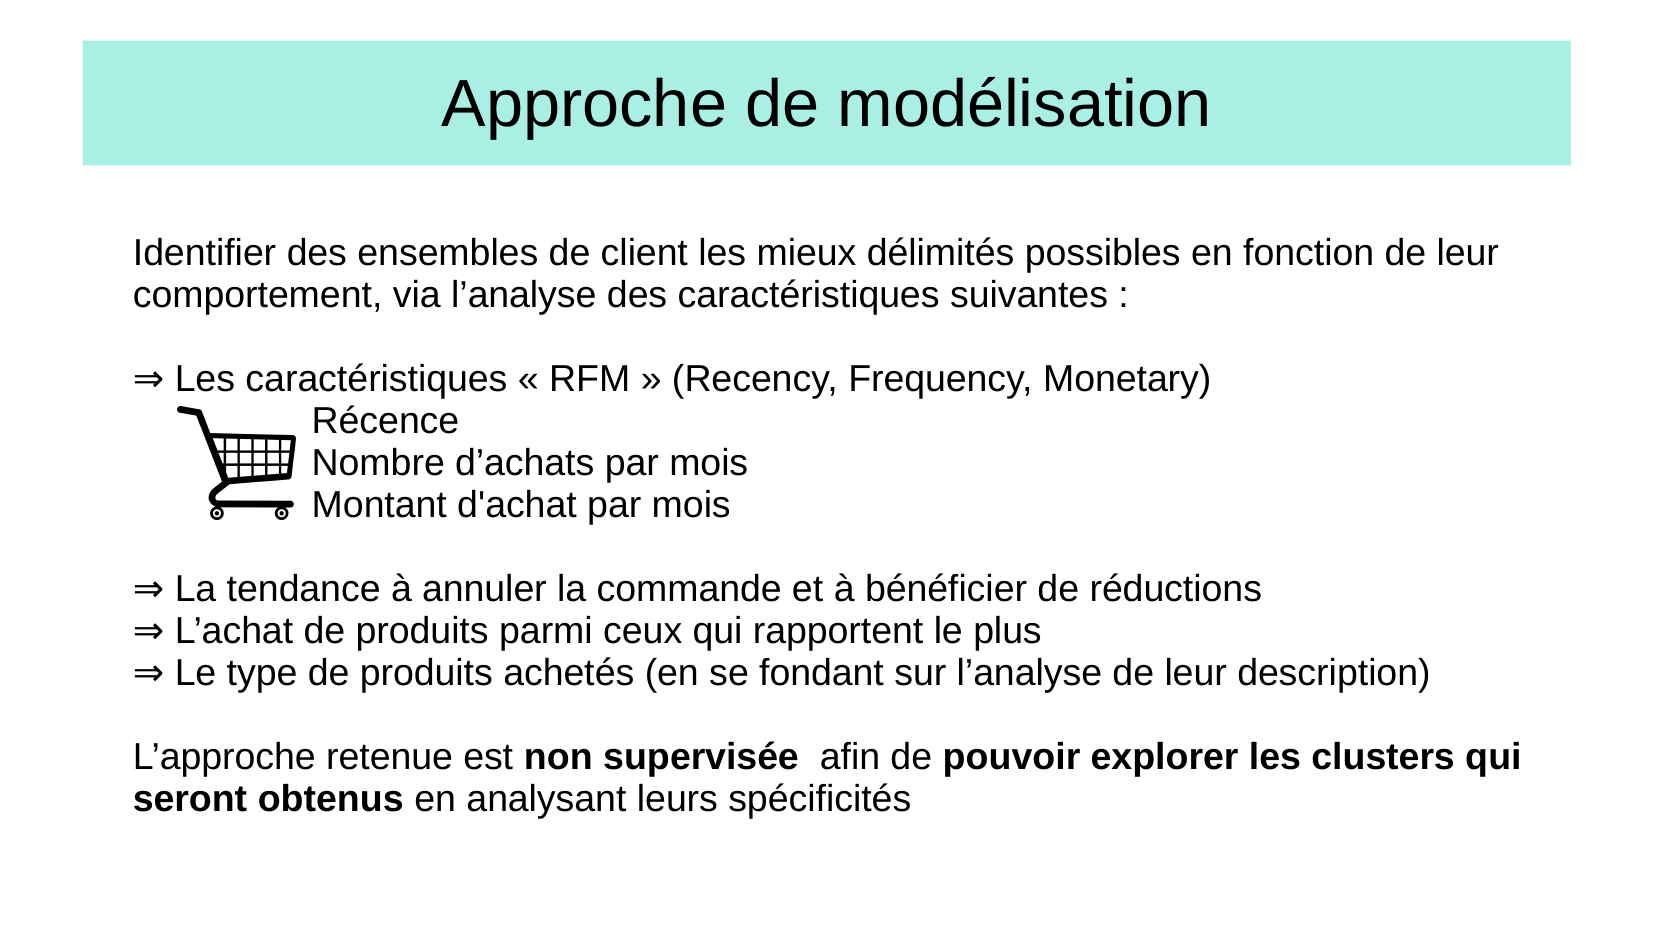

# Approche de modélisation
Identifier des ensembles de client les mieux délimités possibles en fonction de leur comportement, via l’analyse des caractéristiques suivantes :
⇒ Les caractéristiques « RFM » (Recency, Frequency, Monetary)
	 Récence
	 Nombre d’achats par mois
	 Montant d'achat par mois
⇒ La tendance à annuler la commande et à bénéficier de réductions
⇒ L’achat de produits parmi ceux qui rapportent le plus
⇒ Le type de produits achetés (en se fondant sur l’analyse de leur description)
L’approche retenue est non supervisée afin de pouvoir explorer les clusters qui seront obtenus en analysant leurs spécificités